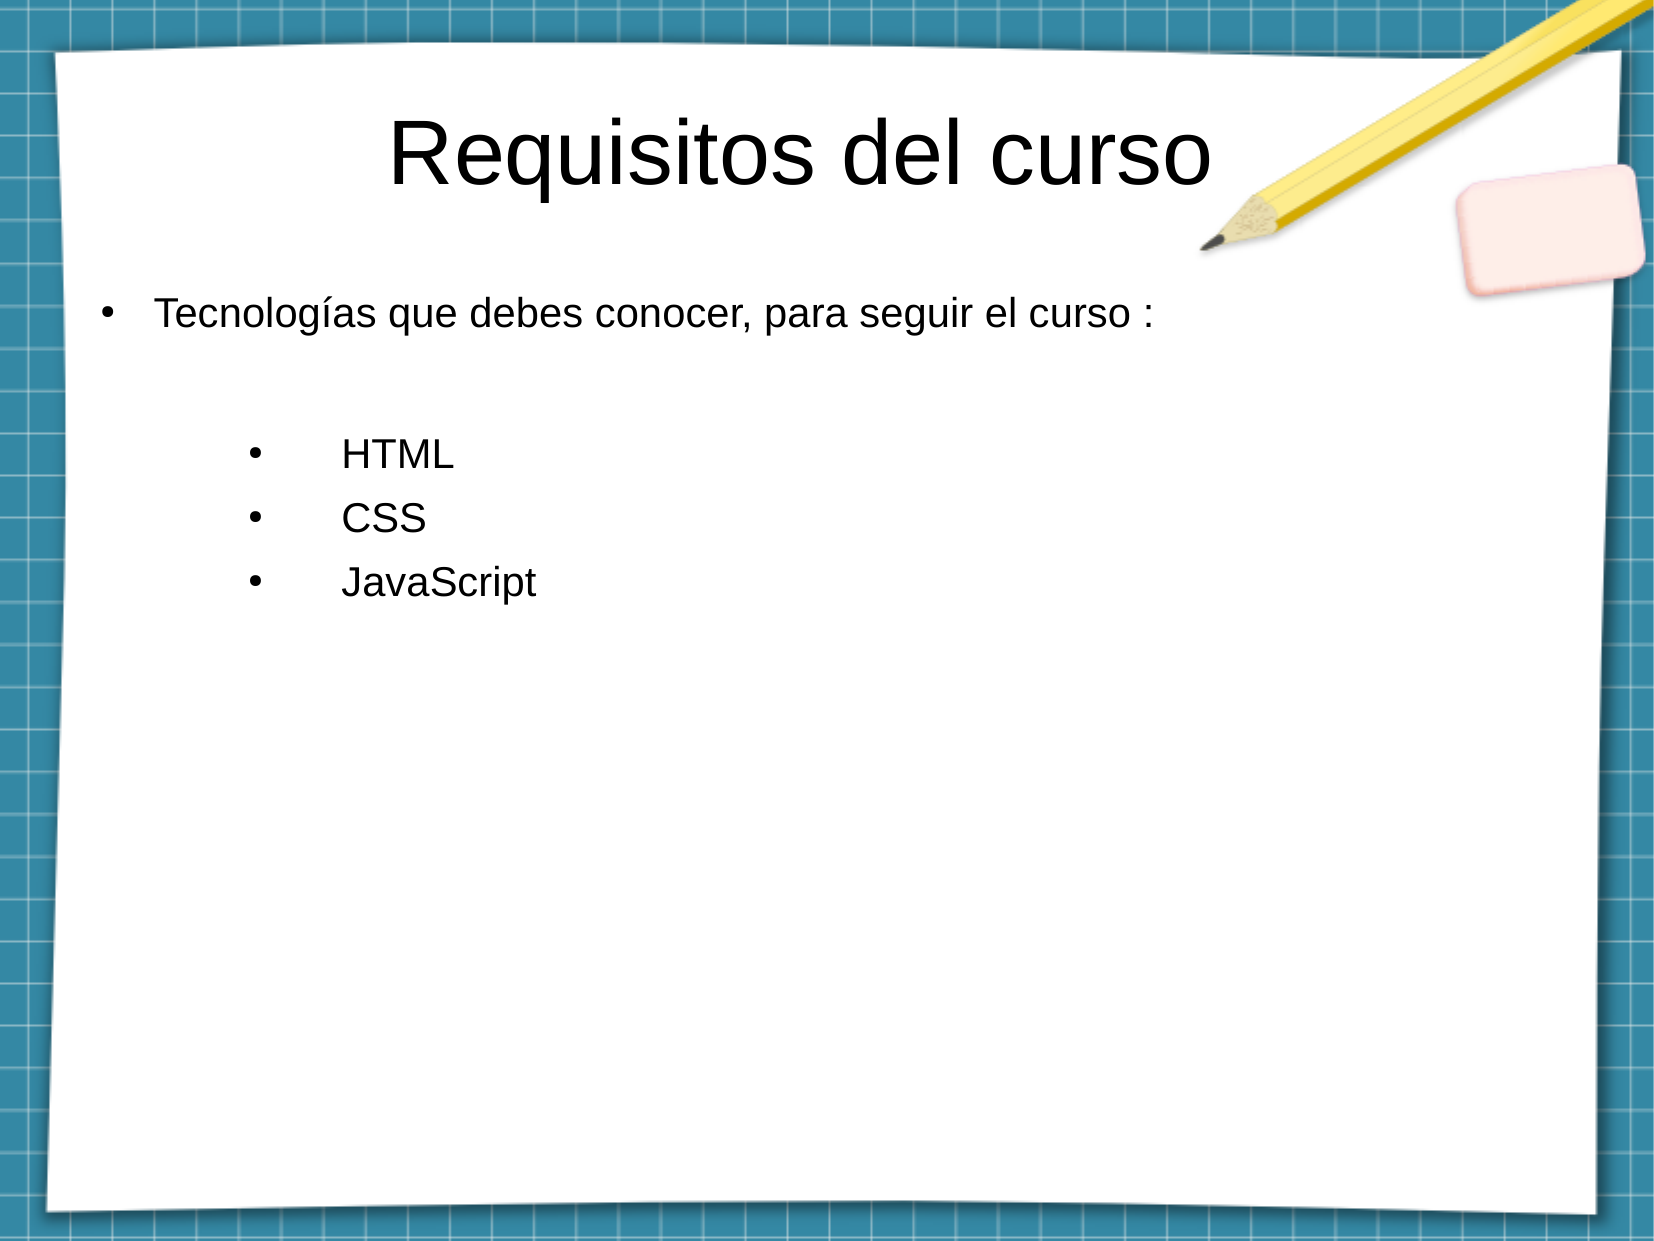

# Requisitos del curso
Tecnologías que debes conocer, para seguir el curso :
 HTML
 CSS
 JavaScript